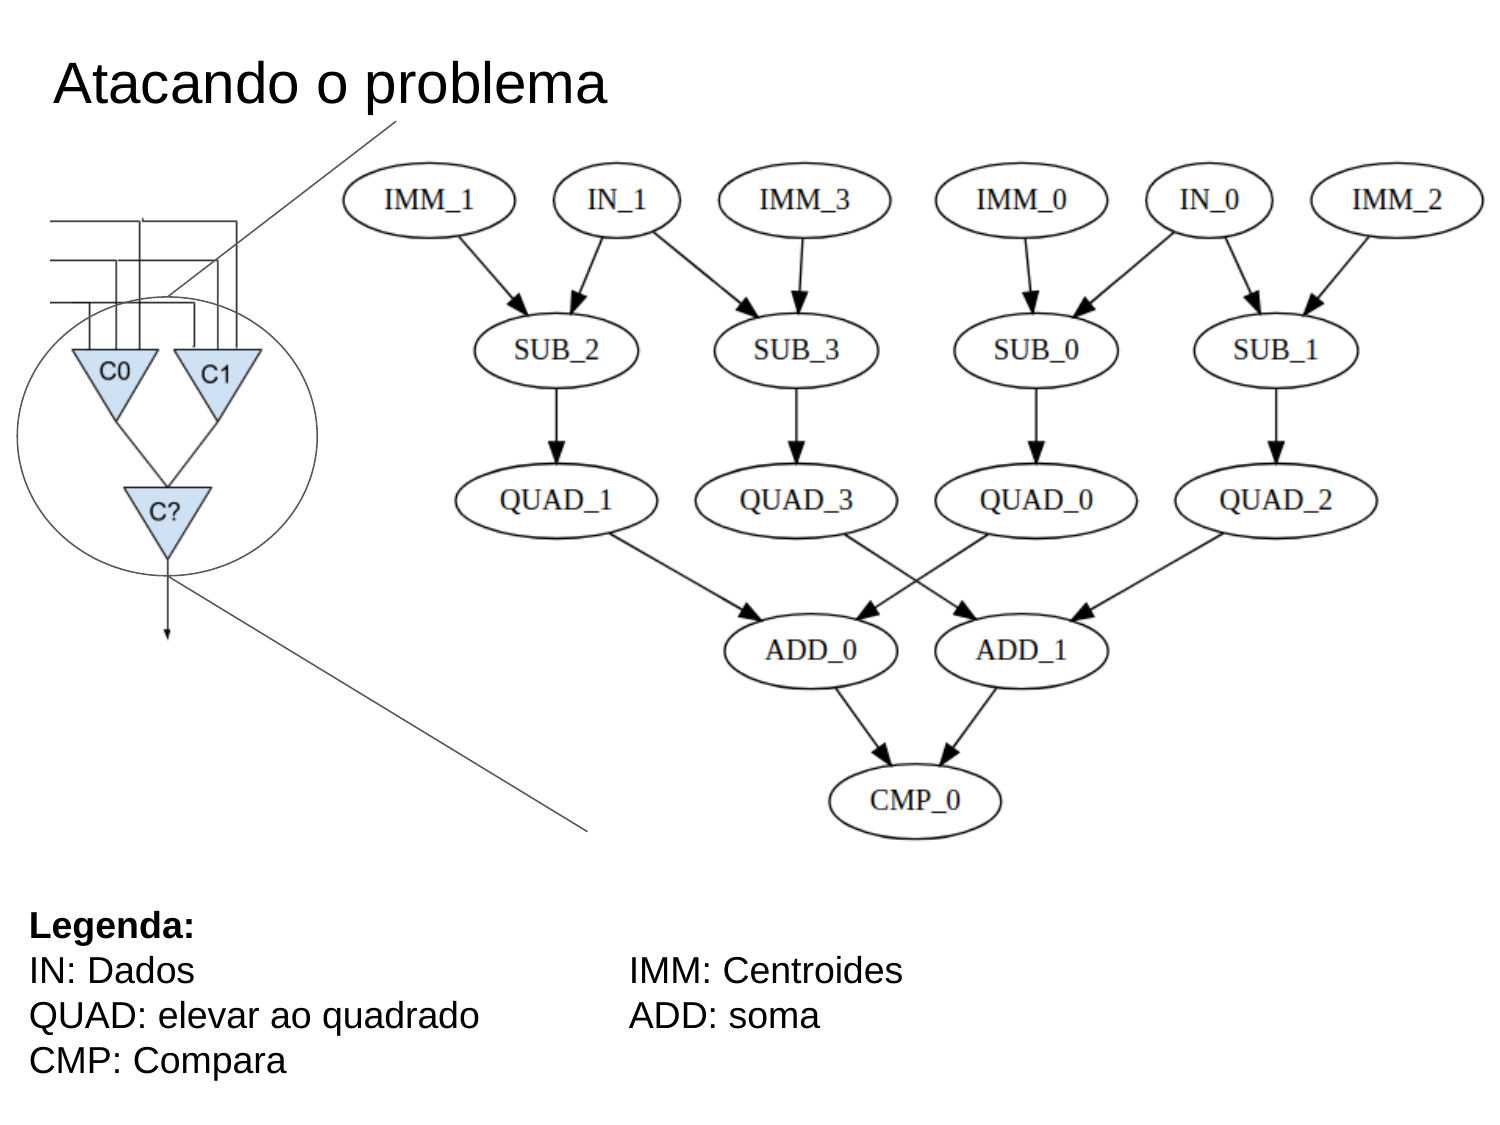

# Atacando o problema
Legenda:
IN: Dados						IMM: Centroides
QUAD: elevar ao quadrado		ADD: soma
CMP: Compara